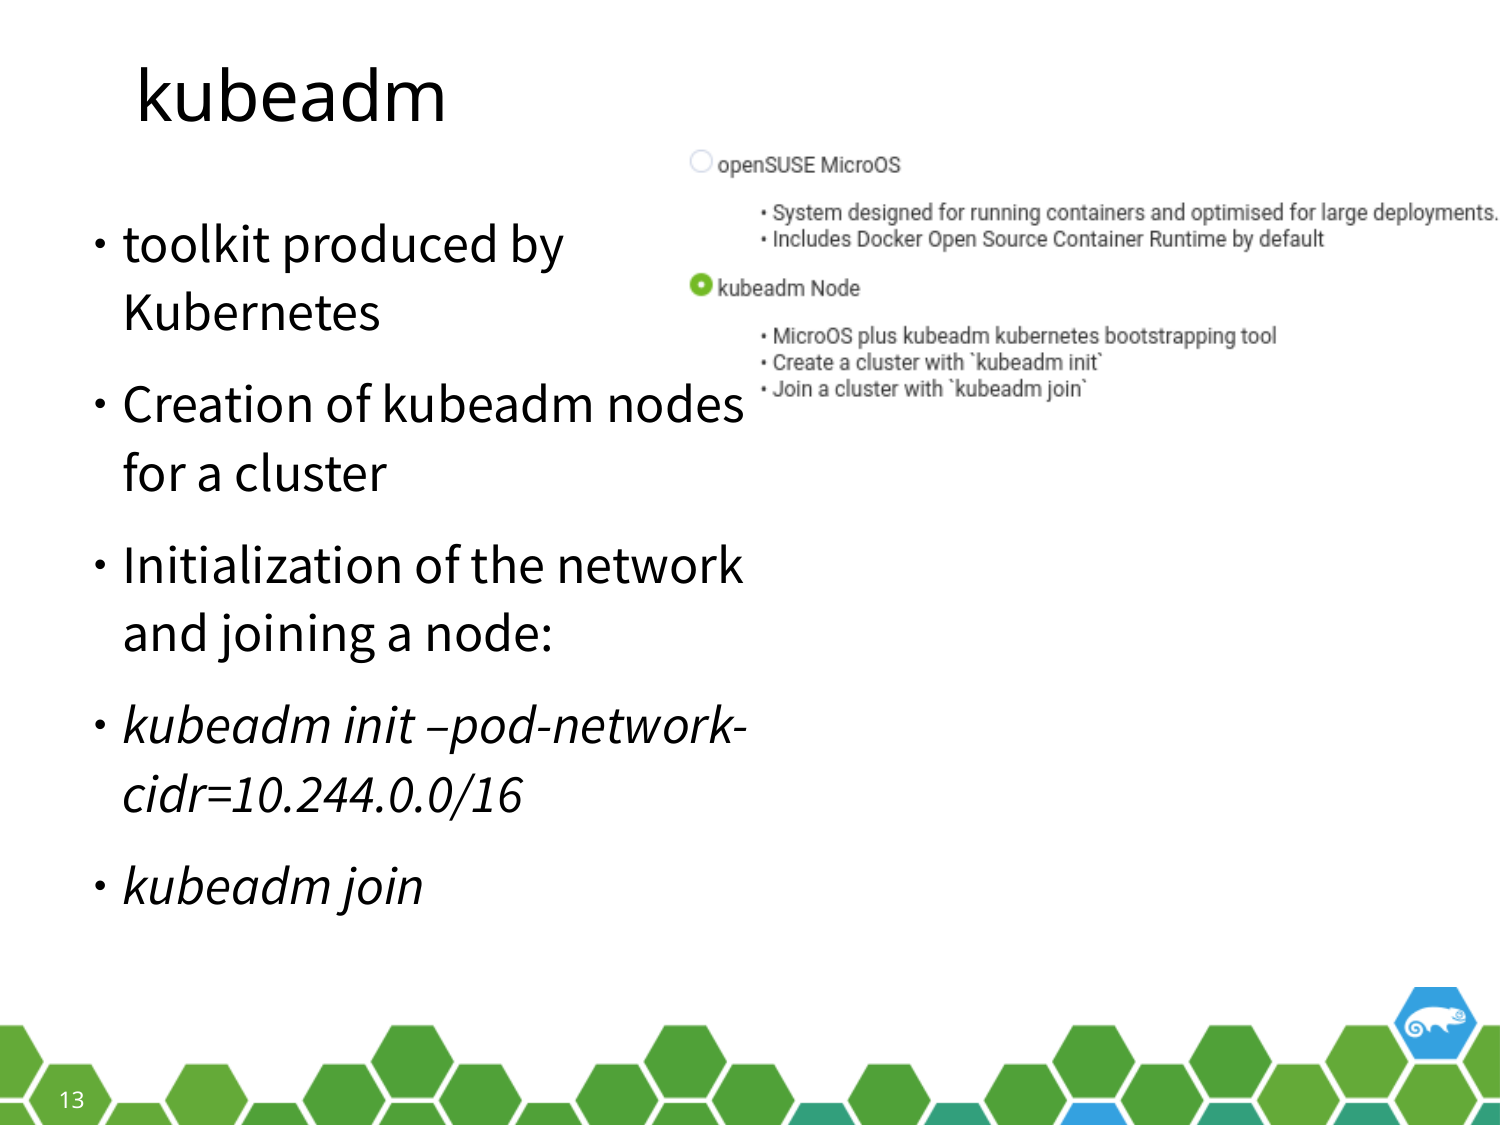

# kubeadm
toolkit produced by Kubernetes
Creation of kubeadm nodes for a cluster
Initialization of the network and joining a node:
kubeadm init –pod-network-cidr=10.244.0.0/16
kubeadm join